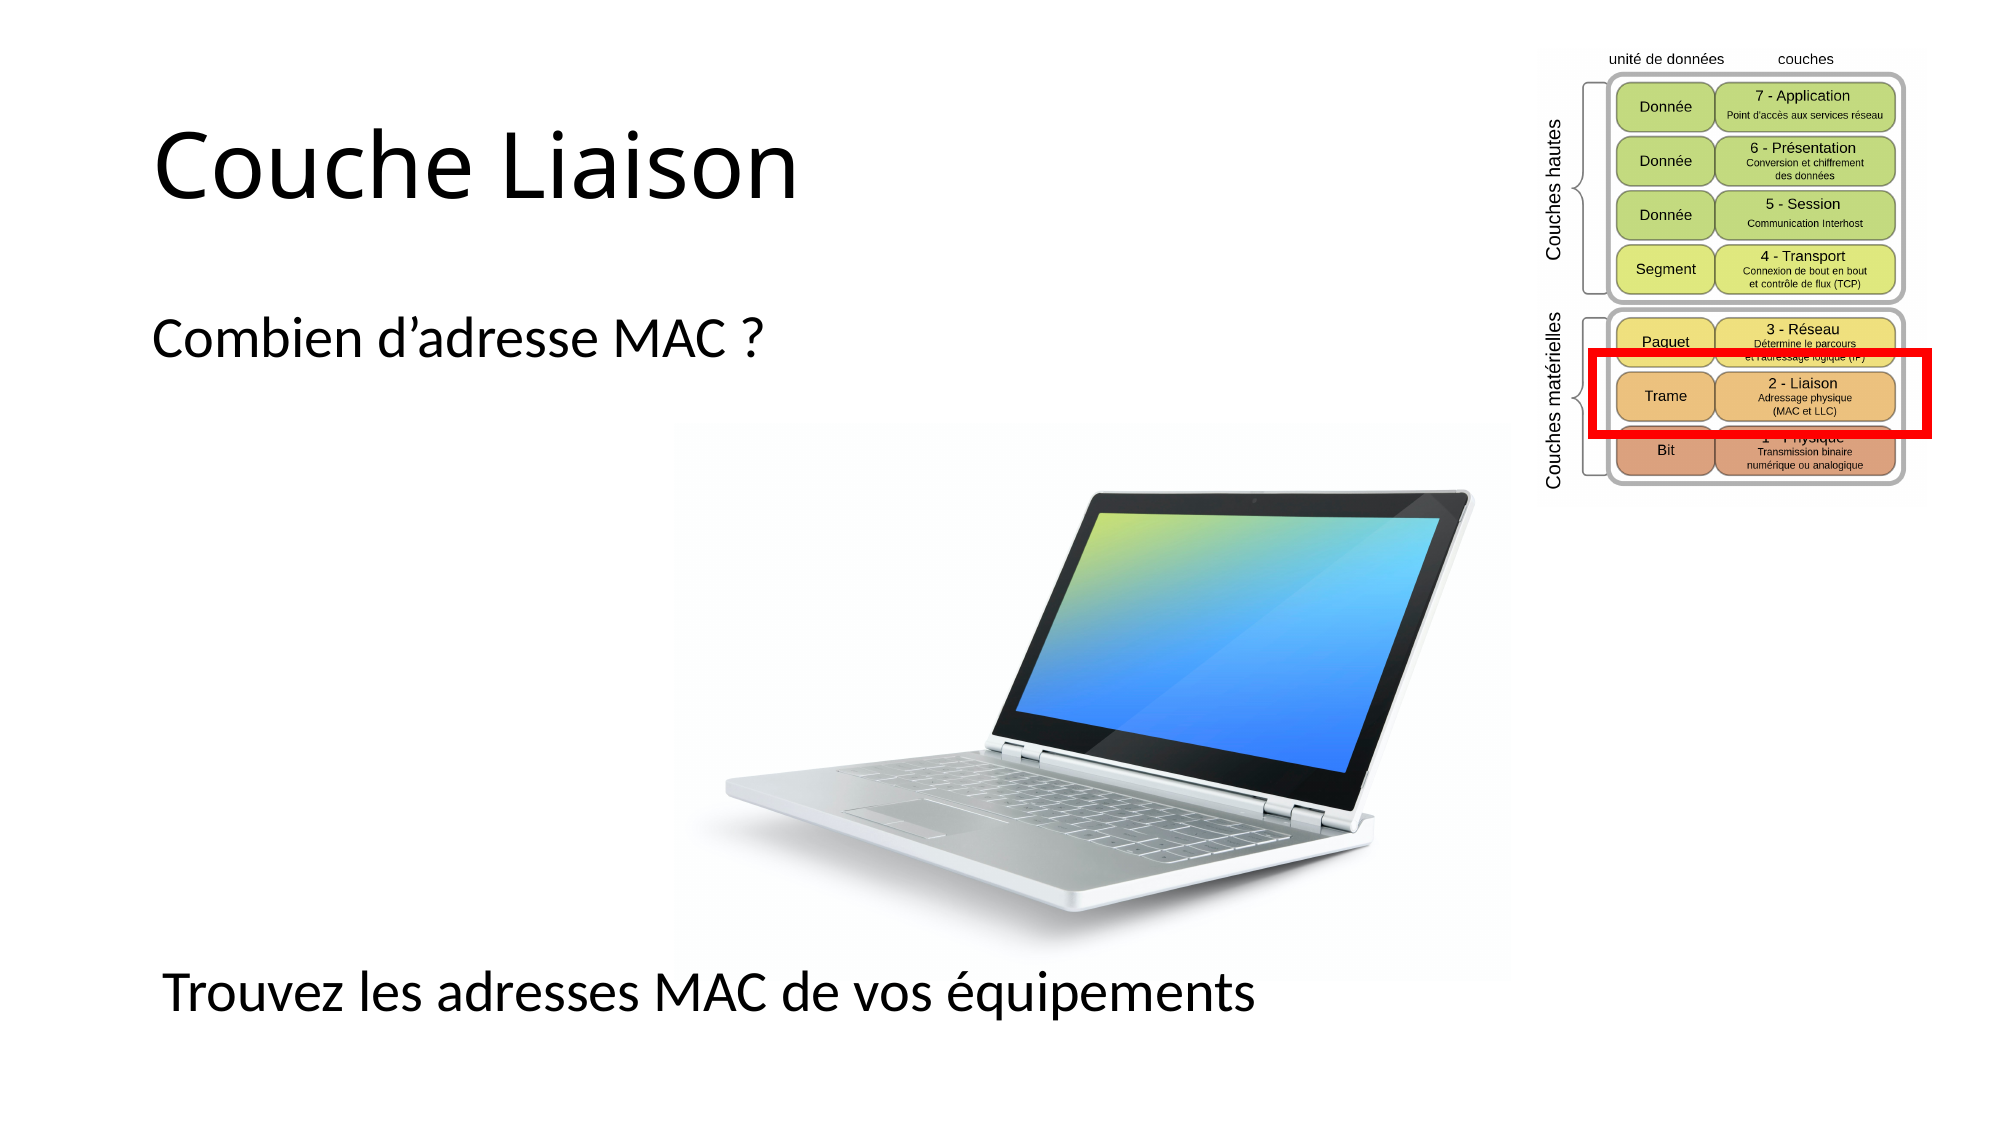

# Couche Liaison
Combien d’adresse MAC ?
Trouvez les adresses MAC de vos équipements